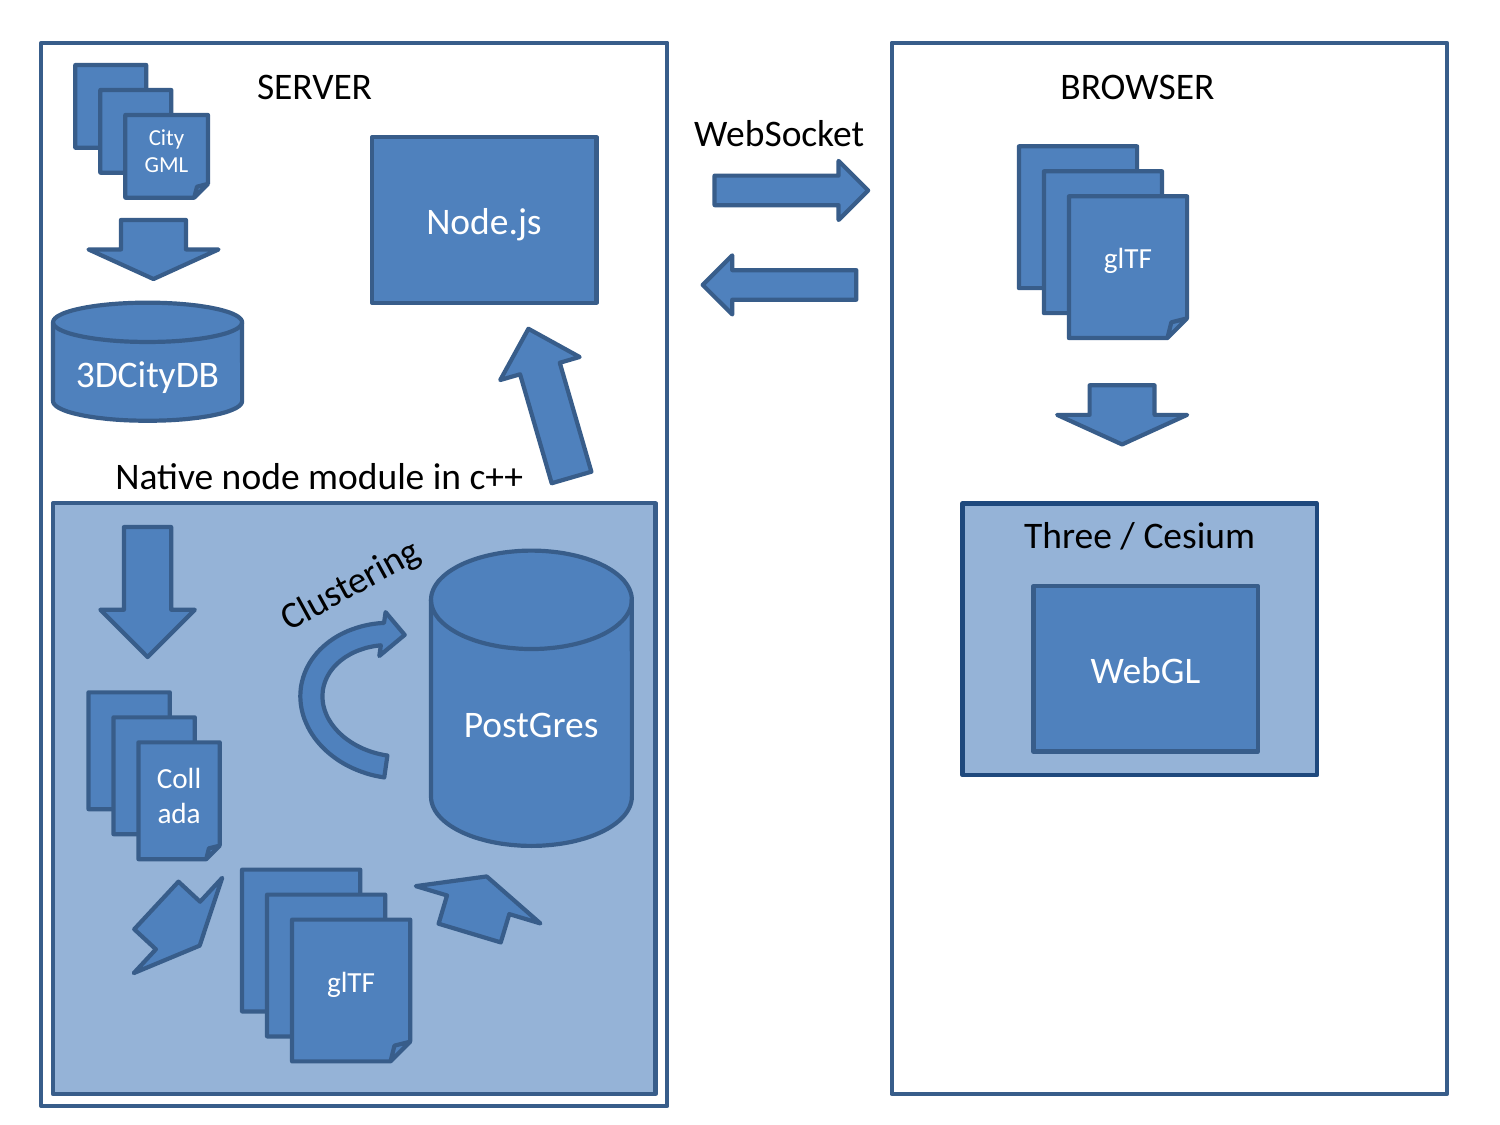

Browser
SERVER
BROWSER
WebSocket
City
GML
Node.js
glTF
3DCityDB
Native node module in c++
Three / Cesium
Clustering
PostGres
WebGL
Collada
glTF